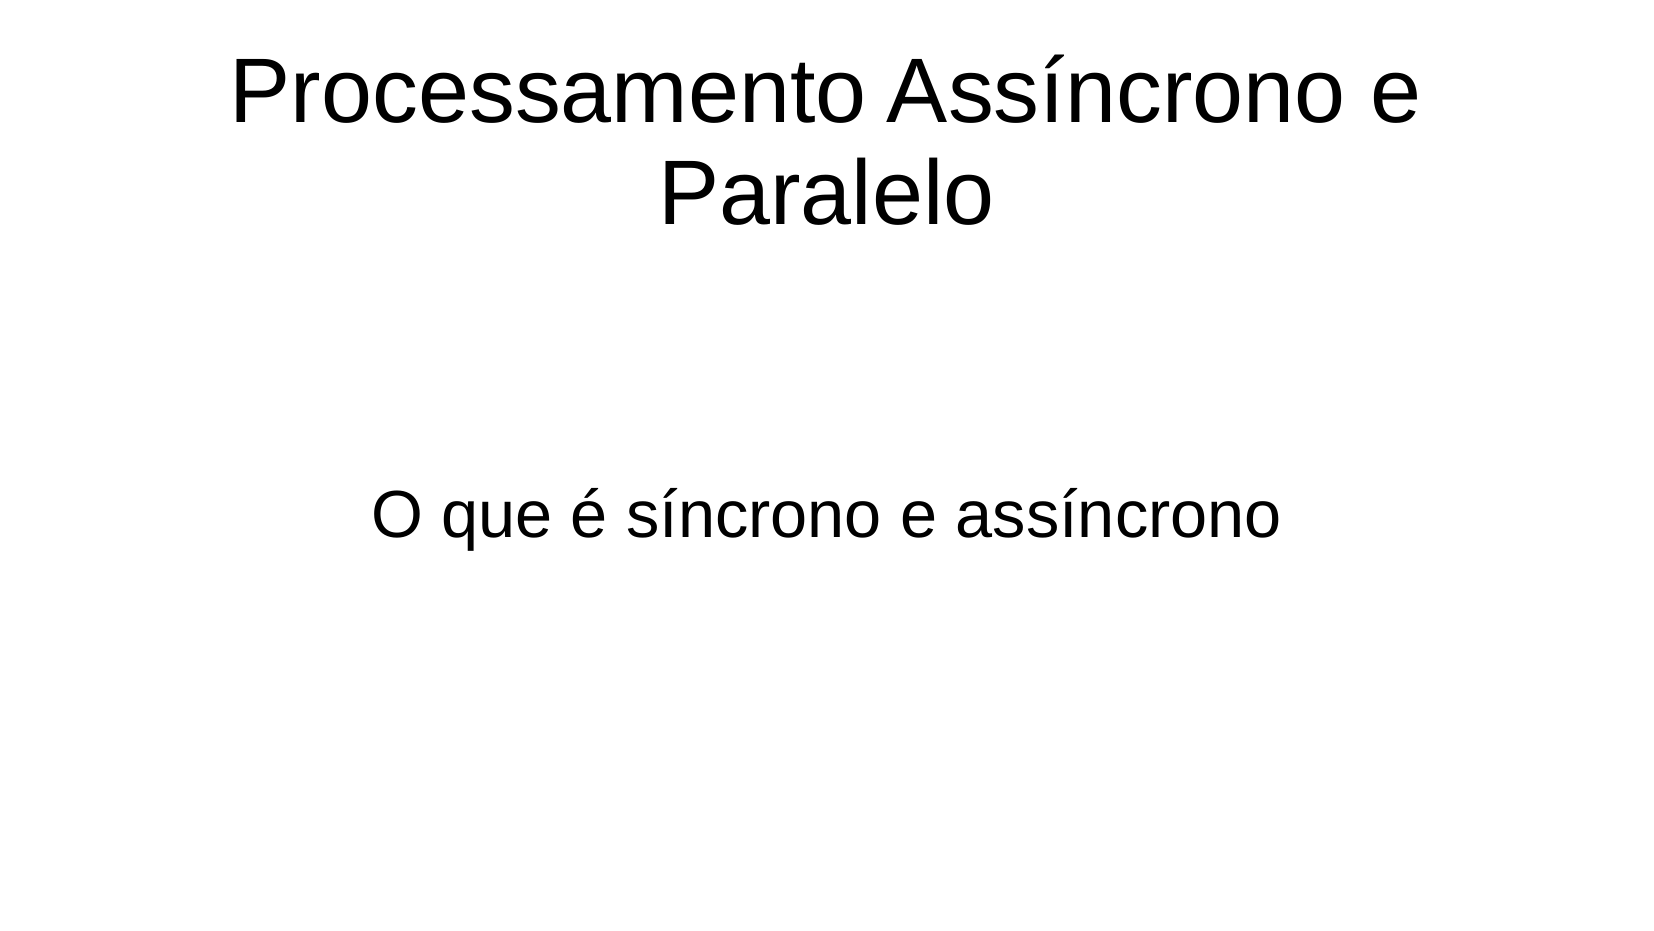

# Processamento Assíncrono e Paralelo
O que é síncrono e assíncrono